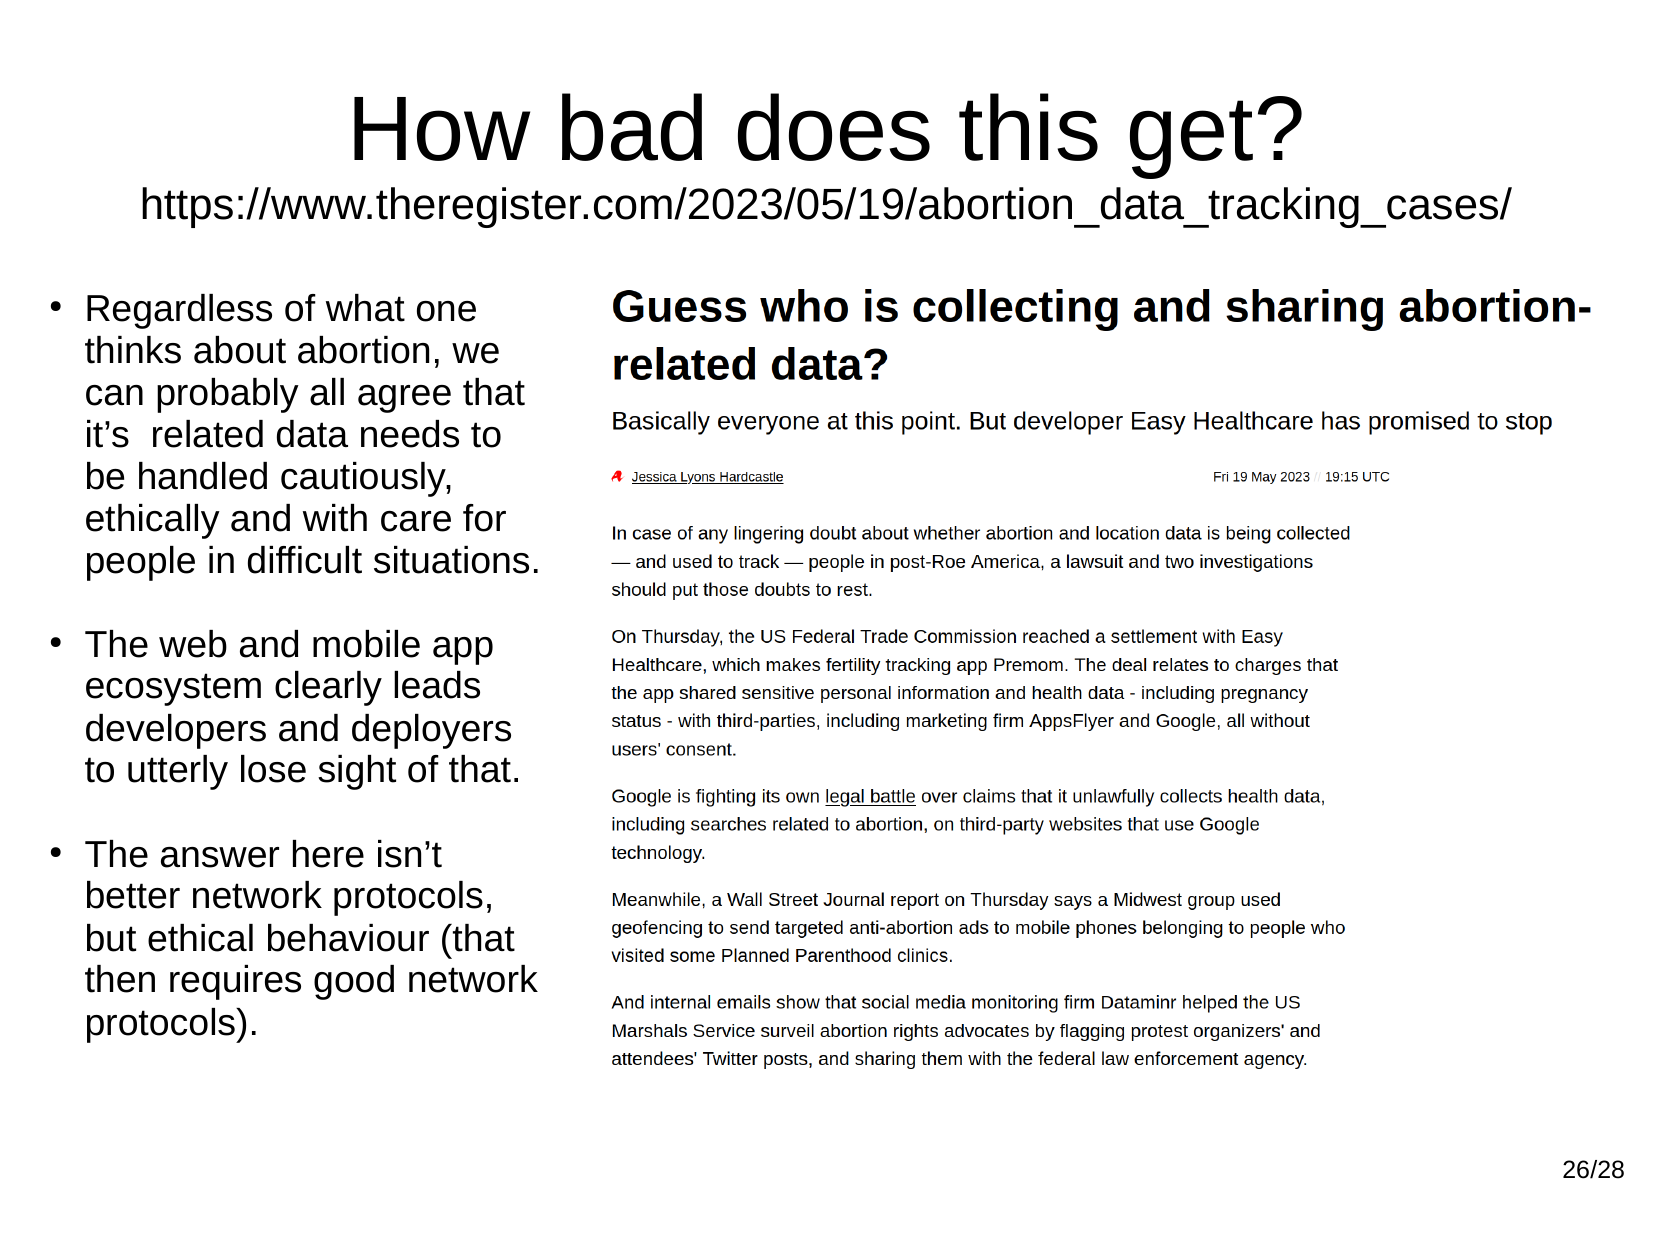

# How bad does this get? https://www.theregister.com/2023/05/19/abortion_data_tracking_cases/
Regardless of what one thinks about abortion, we can probably all agree that it’s related data needs to be handled cautiously, ethically and with care for people in difficult situations.
The web and mobile app ecosystem clearly leads developers and deployers to utterly lose sight of that.
The answer here isn’t better network protocols, but ethical behaviour (that then requires good network protocols).